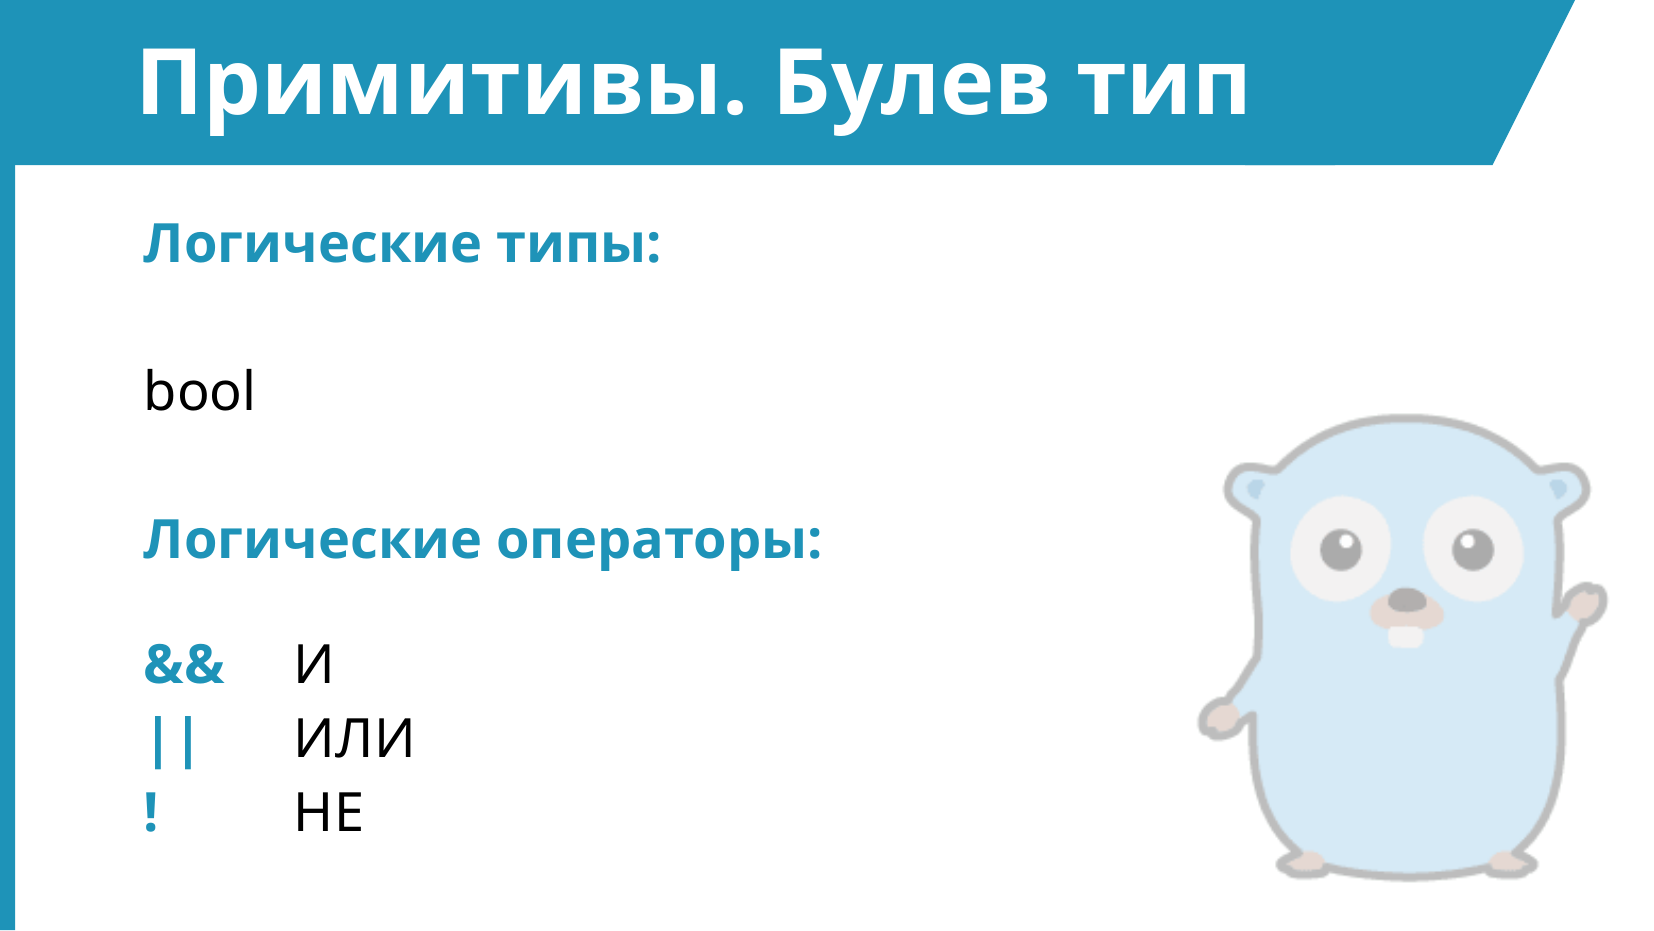

# Примитивы. Булев тип
Логические типы:
bool
Логические операторы:
&&	И
||		ИЛИ
!		НЕ